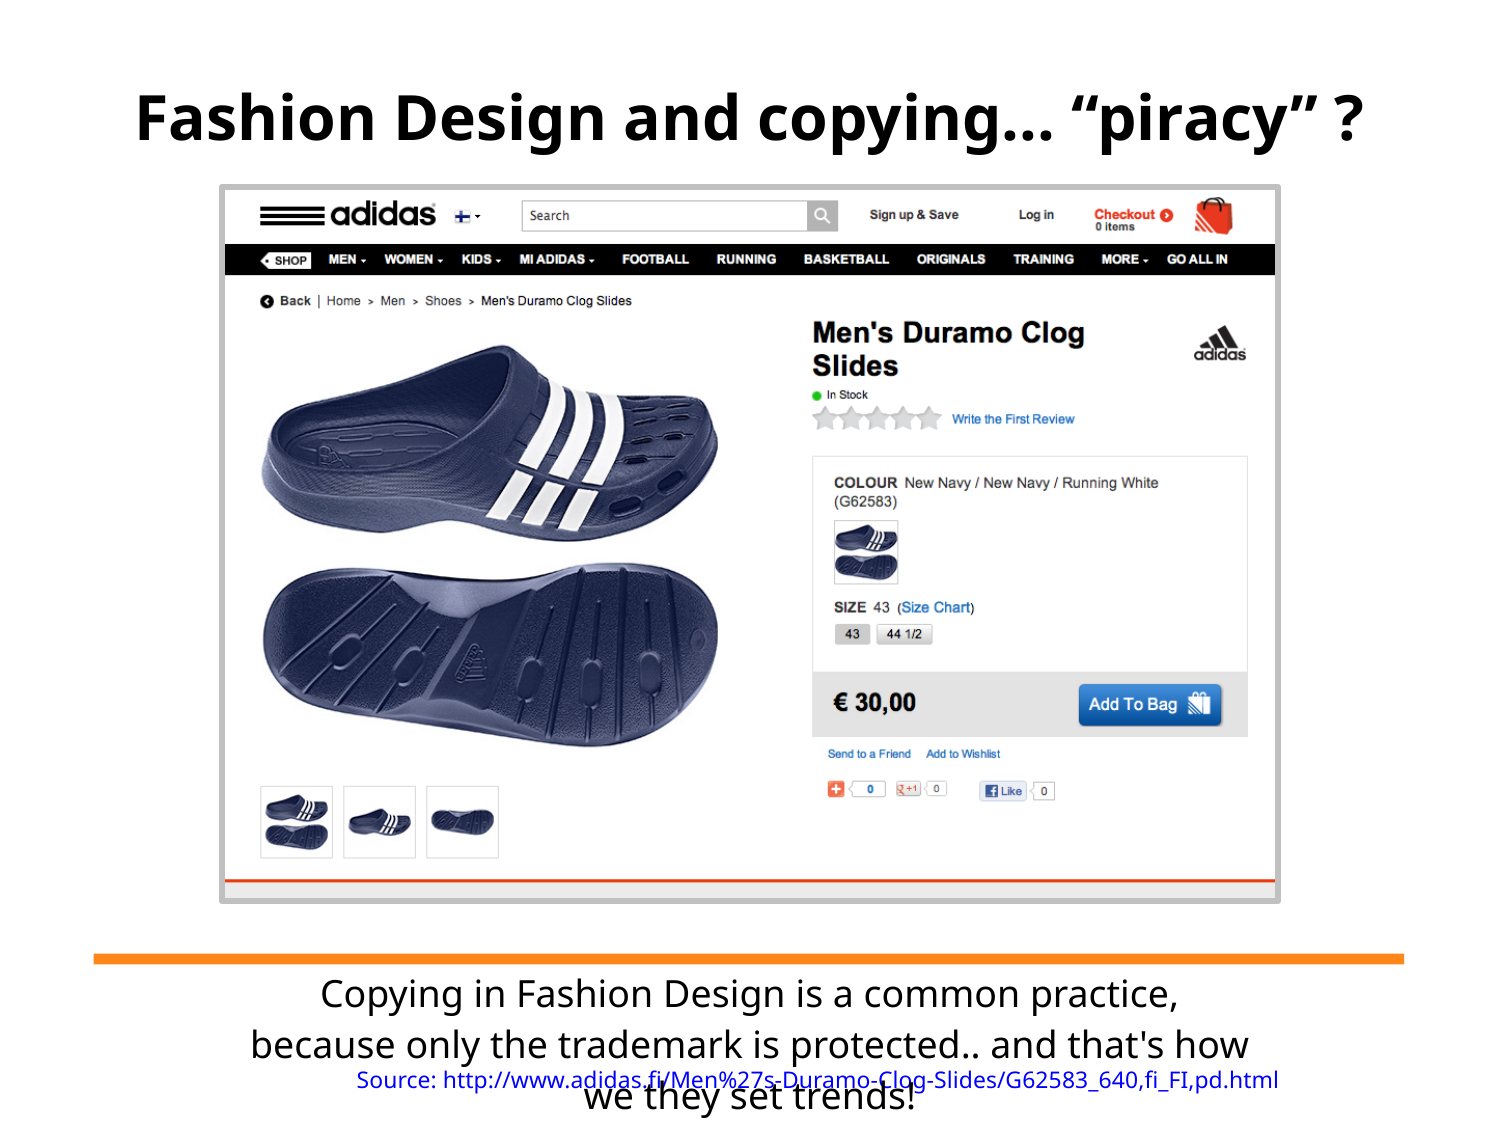

# Fashion Design and copying... “piracy” ?
Copying in Fashion Design is a common practice, because only the trademark is protected.. and that's how we they set trends!
Source: http://www.adidas.fi/Men%27s-Duramo-Clog-Slides/G62583_640,fi_FI,pd.html